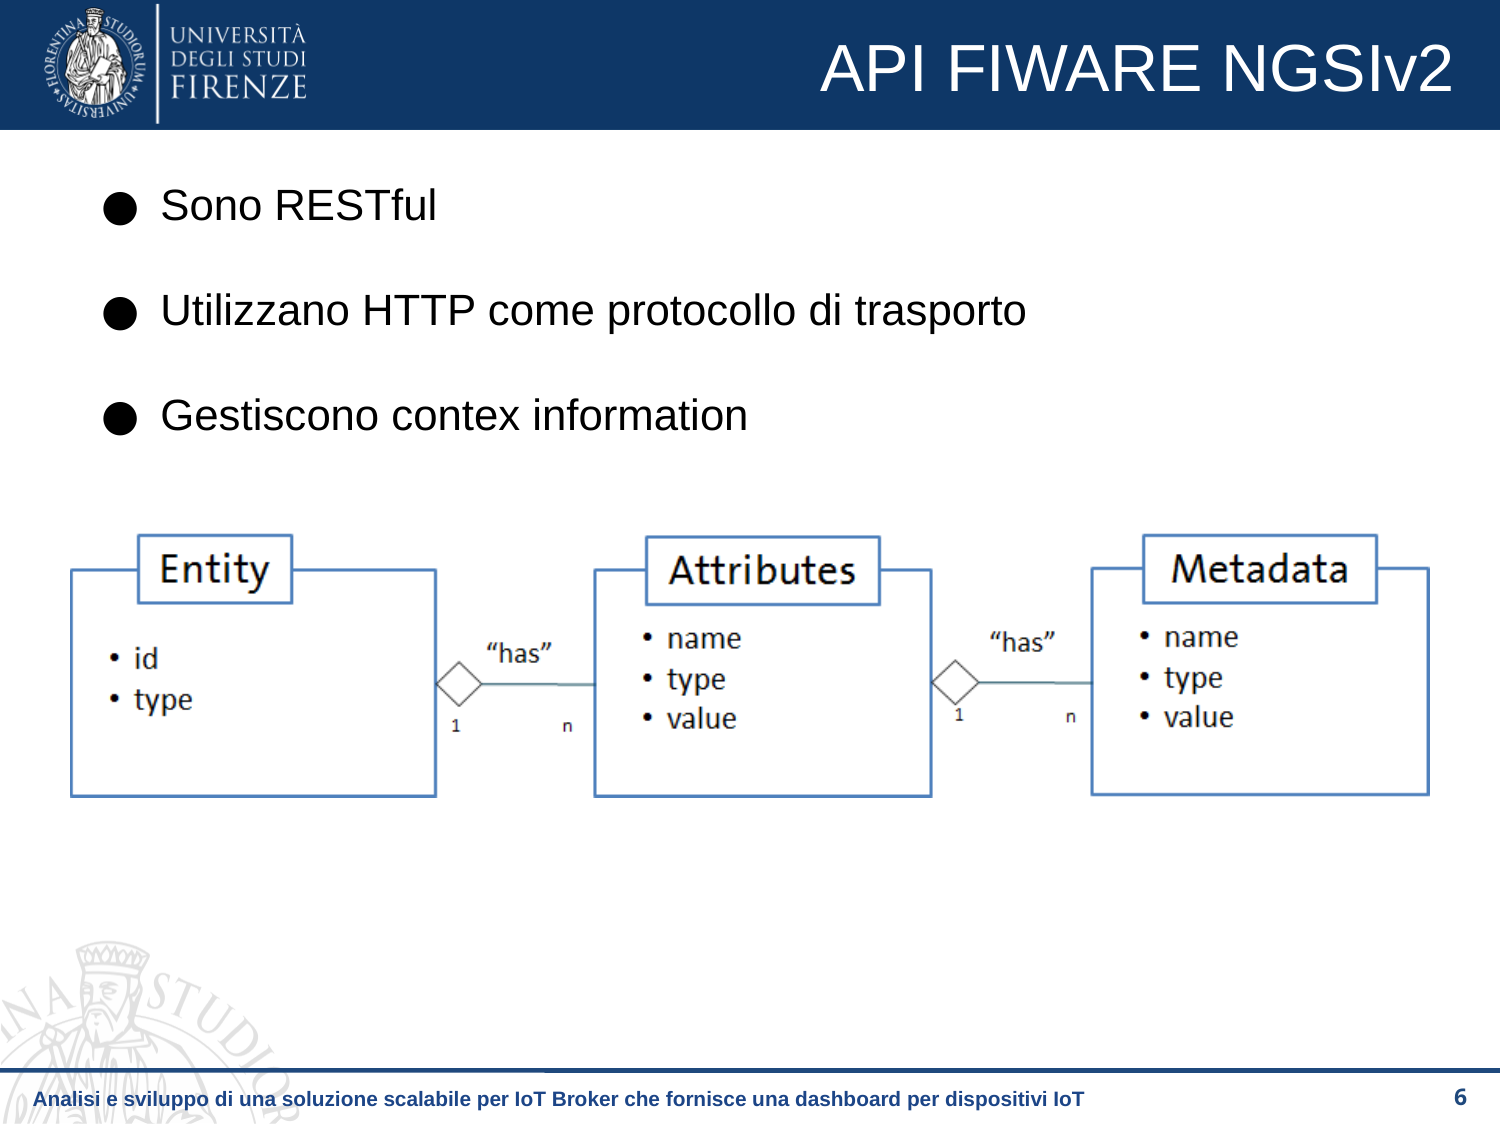

# API FIWARE NGSIv2
Sono RESTful
Utilizzano HTTP come protocollo di trasporto
Gestiscono contex information
Analisi e sviluppo di una soluzione scalabile per IoT Broker che fornisce una dashboard per dispositivi IoT